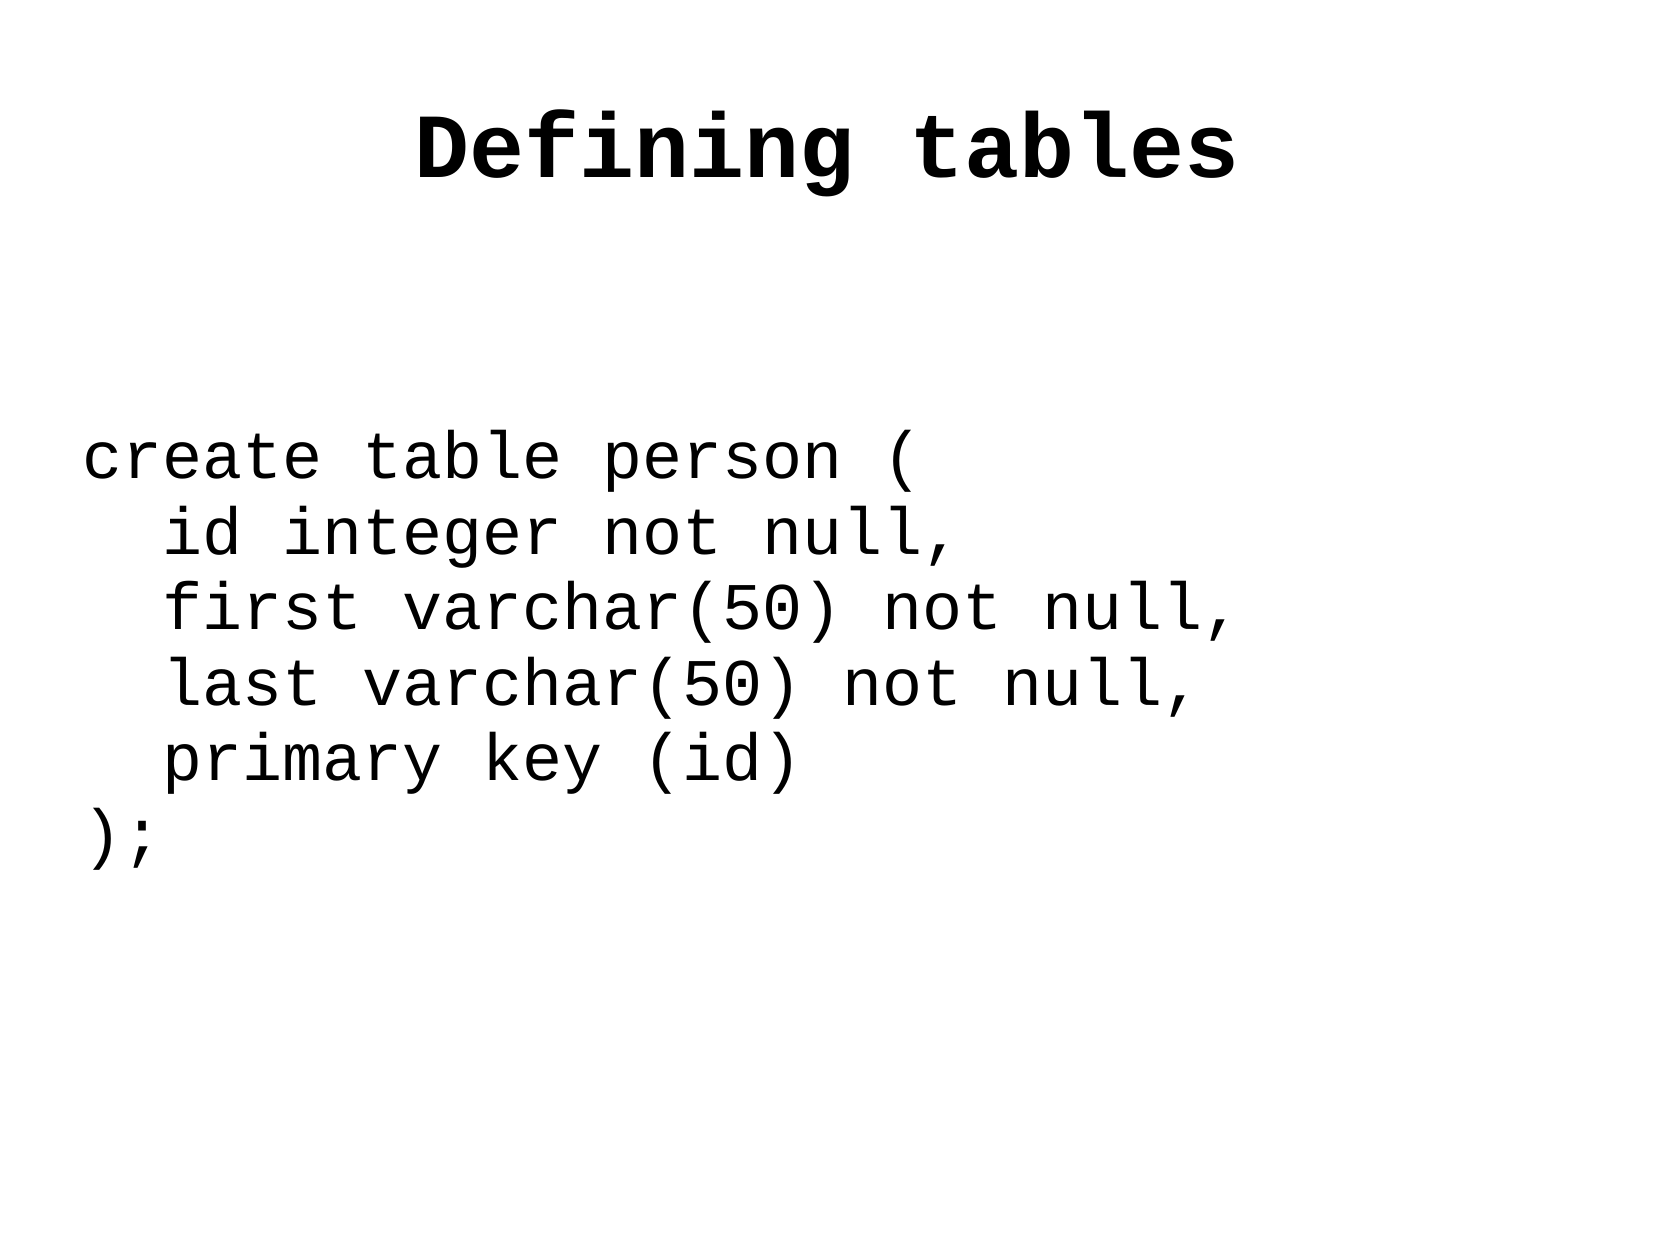

# Defining tables
create table person (
 id integer not null,
 first varchar(50) not null,
 last varchar(50) not null,
 primary key (id)
);